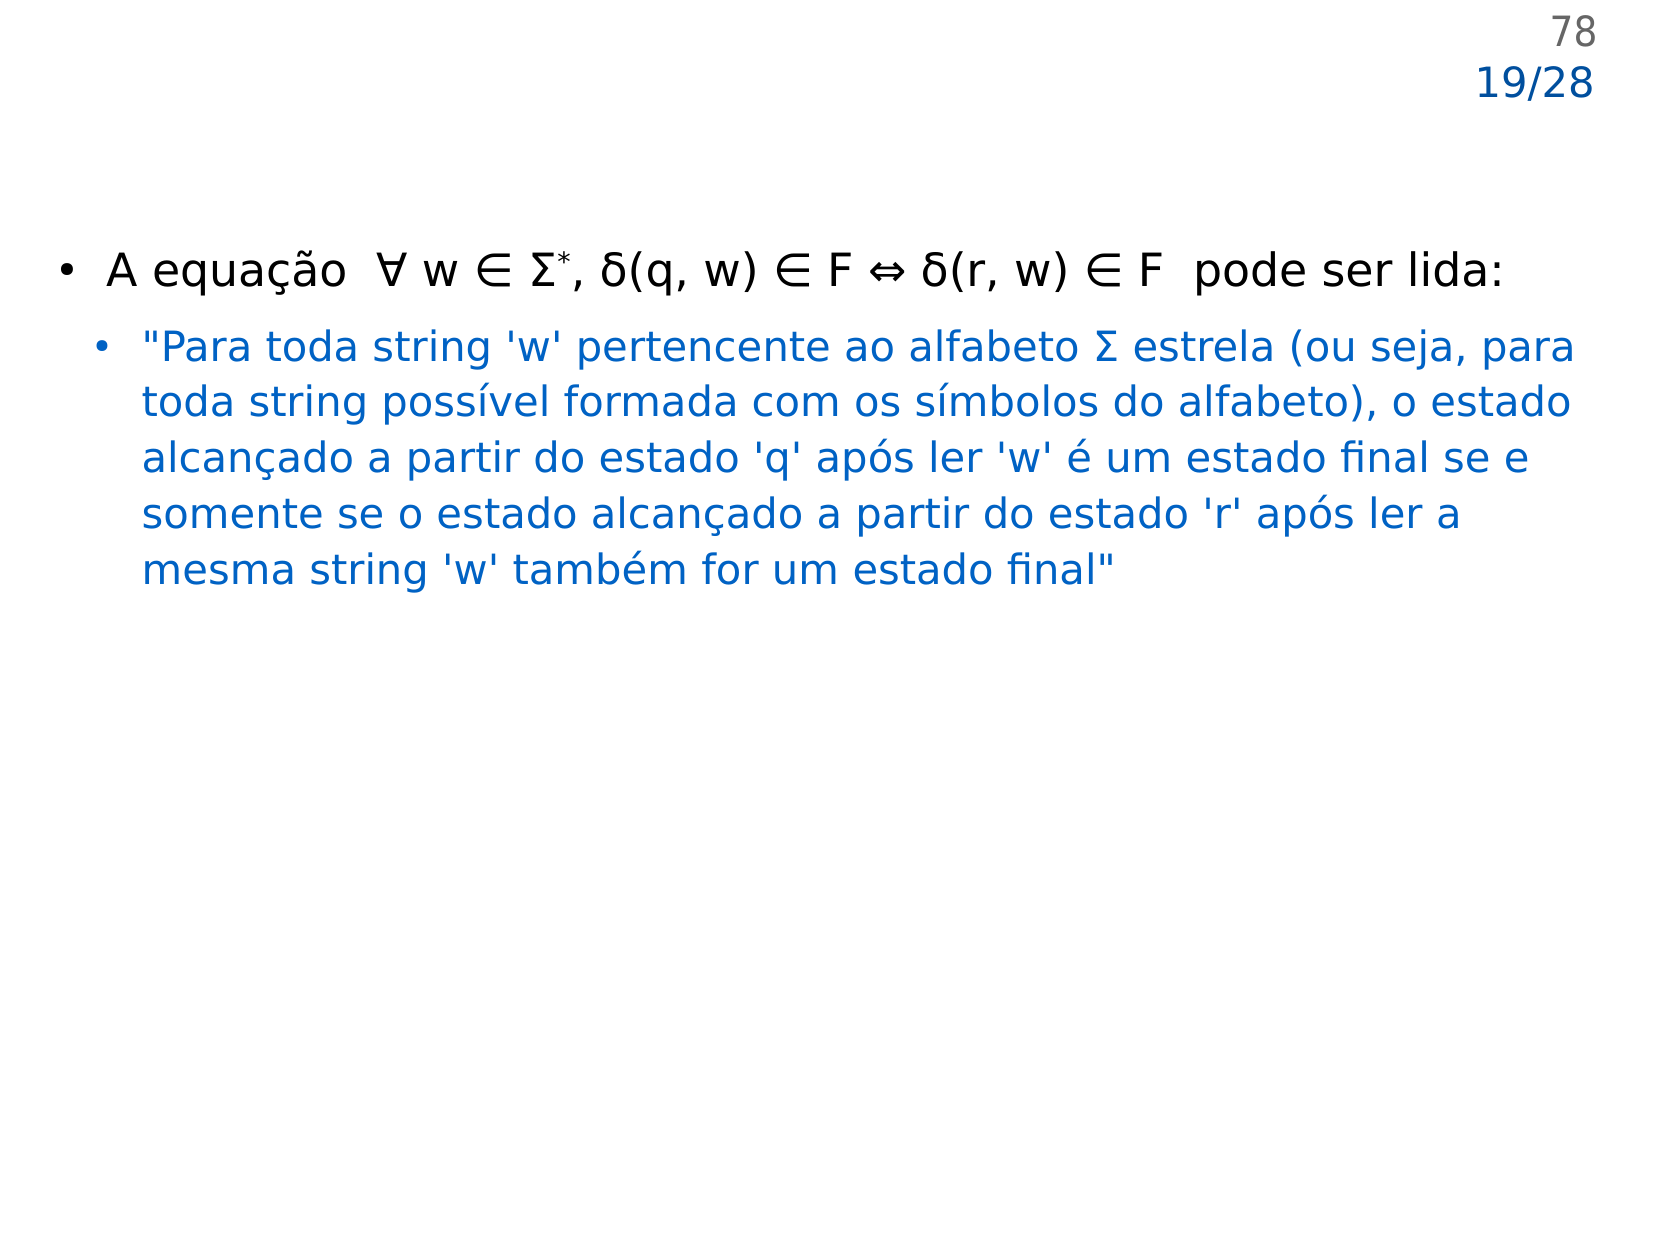

78
#
19
A equação ∀ w ∈ Σ*, δ(q, w) ∈ F ⇔ δ(r, w) ∈ F pode ser lida:
"Para toda string 'w' pertencente ao alfabeto Σ estrela (ou seja, para toda string possível formada com os símbolos do alfabeto), o estado alcançado a partir do estado 'q' após ler 'w' é um estado final se e somente se o estado alcançado a partir do estado 'r' após ler a mesma string 'w' também for um estado final"